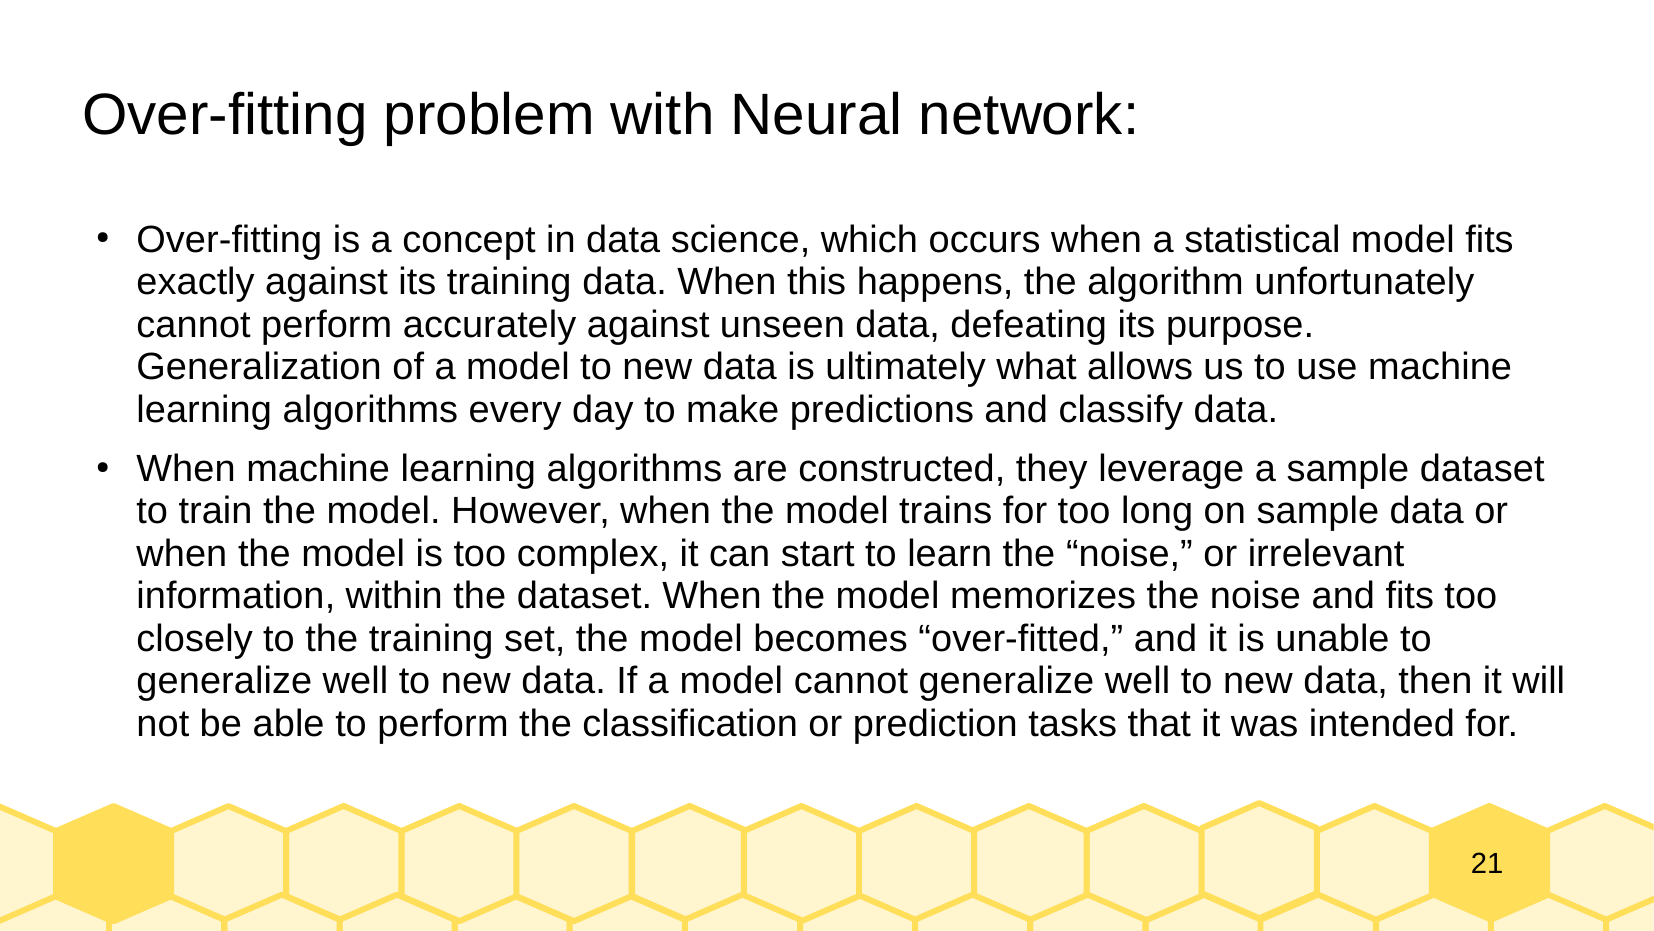

# Over-fitting problem with Neural network:
Over-fitting is a concept in data science, which occurs when a statistical model fits exactly against its training data. When this happens, the algorithm unfortunately cannot perform accurately against unseen data, defeating its purpose. Generalization of a model to new data is ultimately what allows us to use machine learning algorithms every day to make predictions and classify data.
When machine learning algorithms are constructed, they leverage a sample dataset to train the model. However, when the model trains for too long on sample data or when the model is too complex, it can start to learn the “noise,” or irrelevant information, within the dataset. When the model memorizes the noise and fits too closely to the training set, the model becomes “over-fitted,” and it is unable to generalize well to new data. If a model cannot generalize well to new data, then it will not be able to perform the classification or prediction tasks that it was intended for.